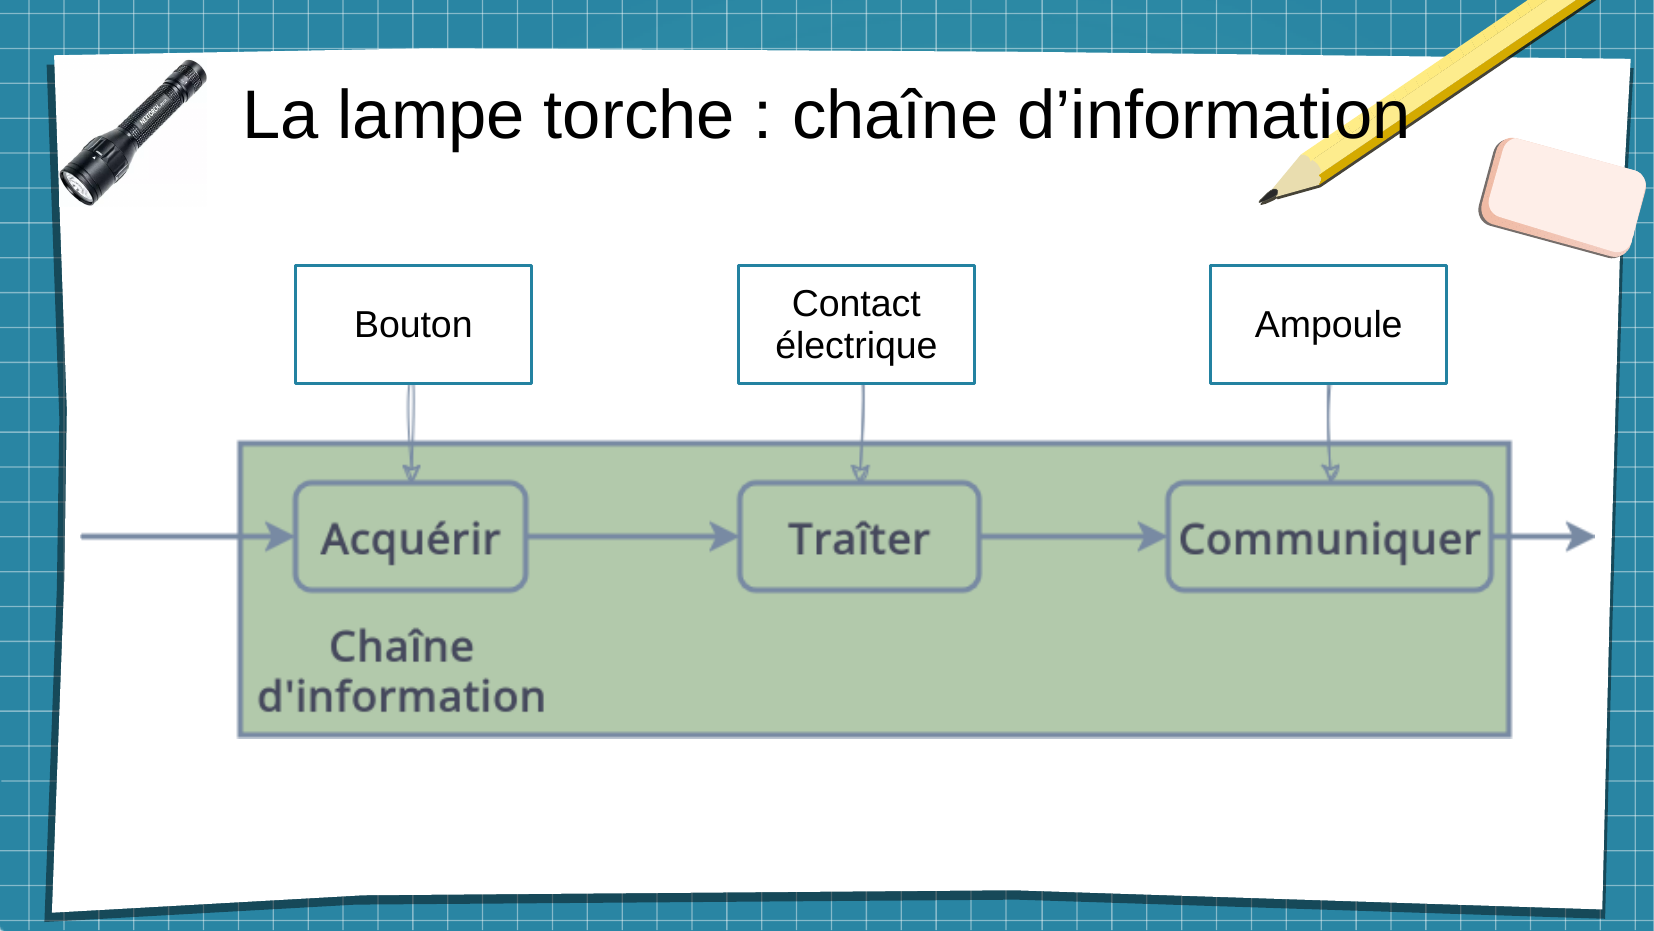

# La lampe torche : chaîne d’information
Bouton
Contact
électrique
Ampoule